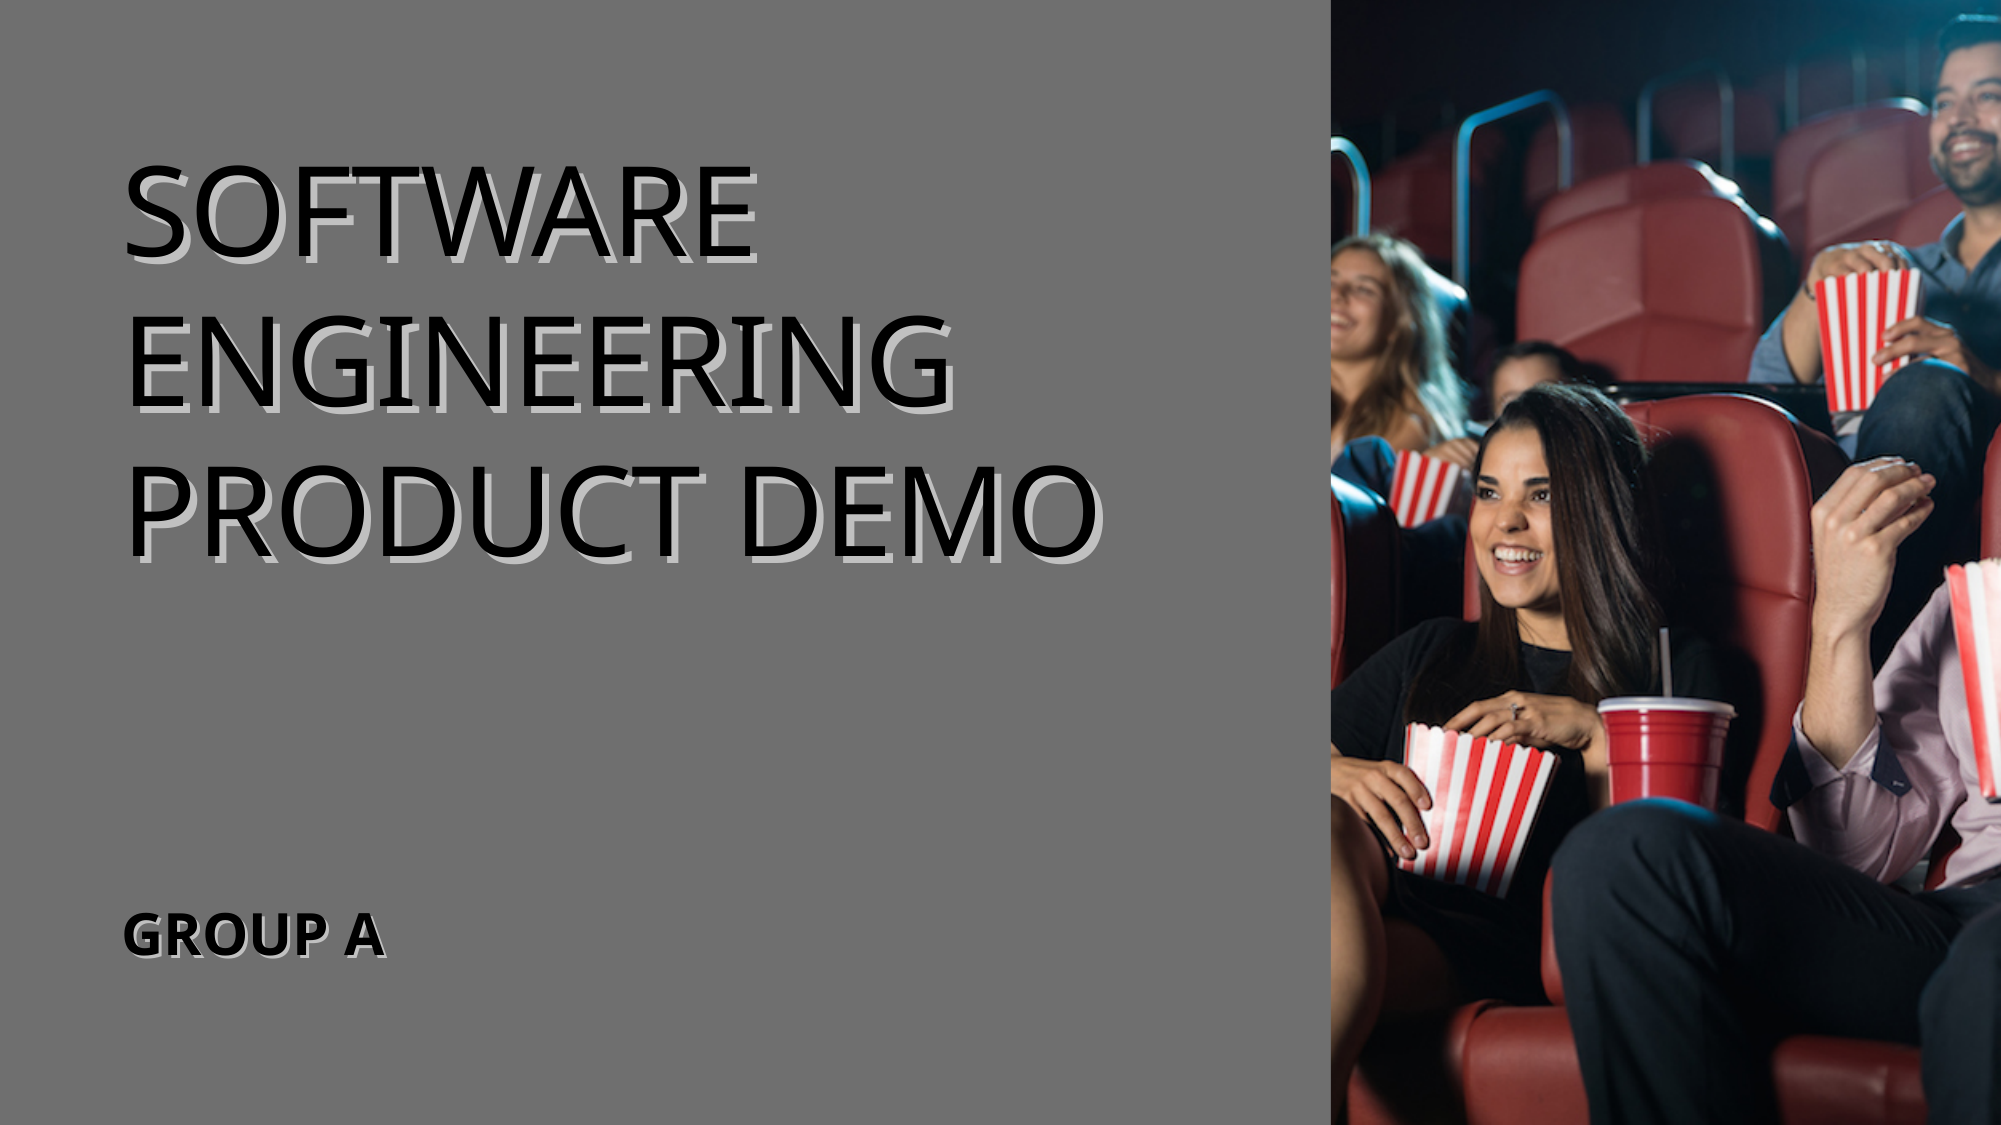

# Software Engineering Product Demo
Group A